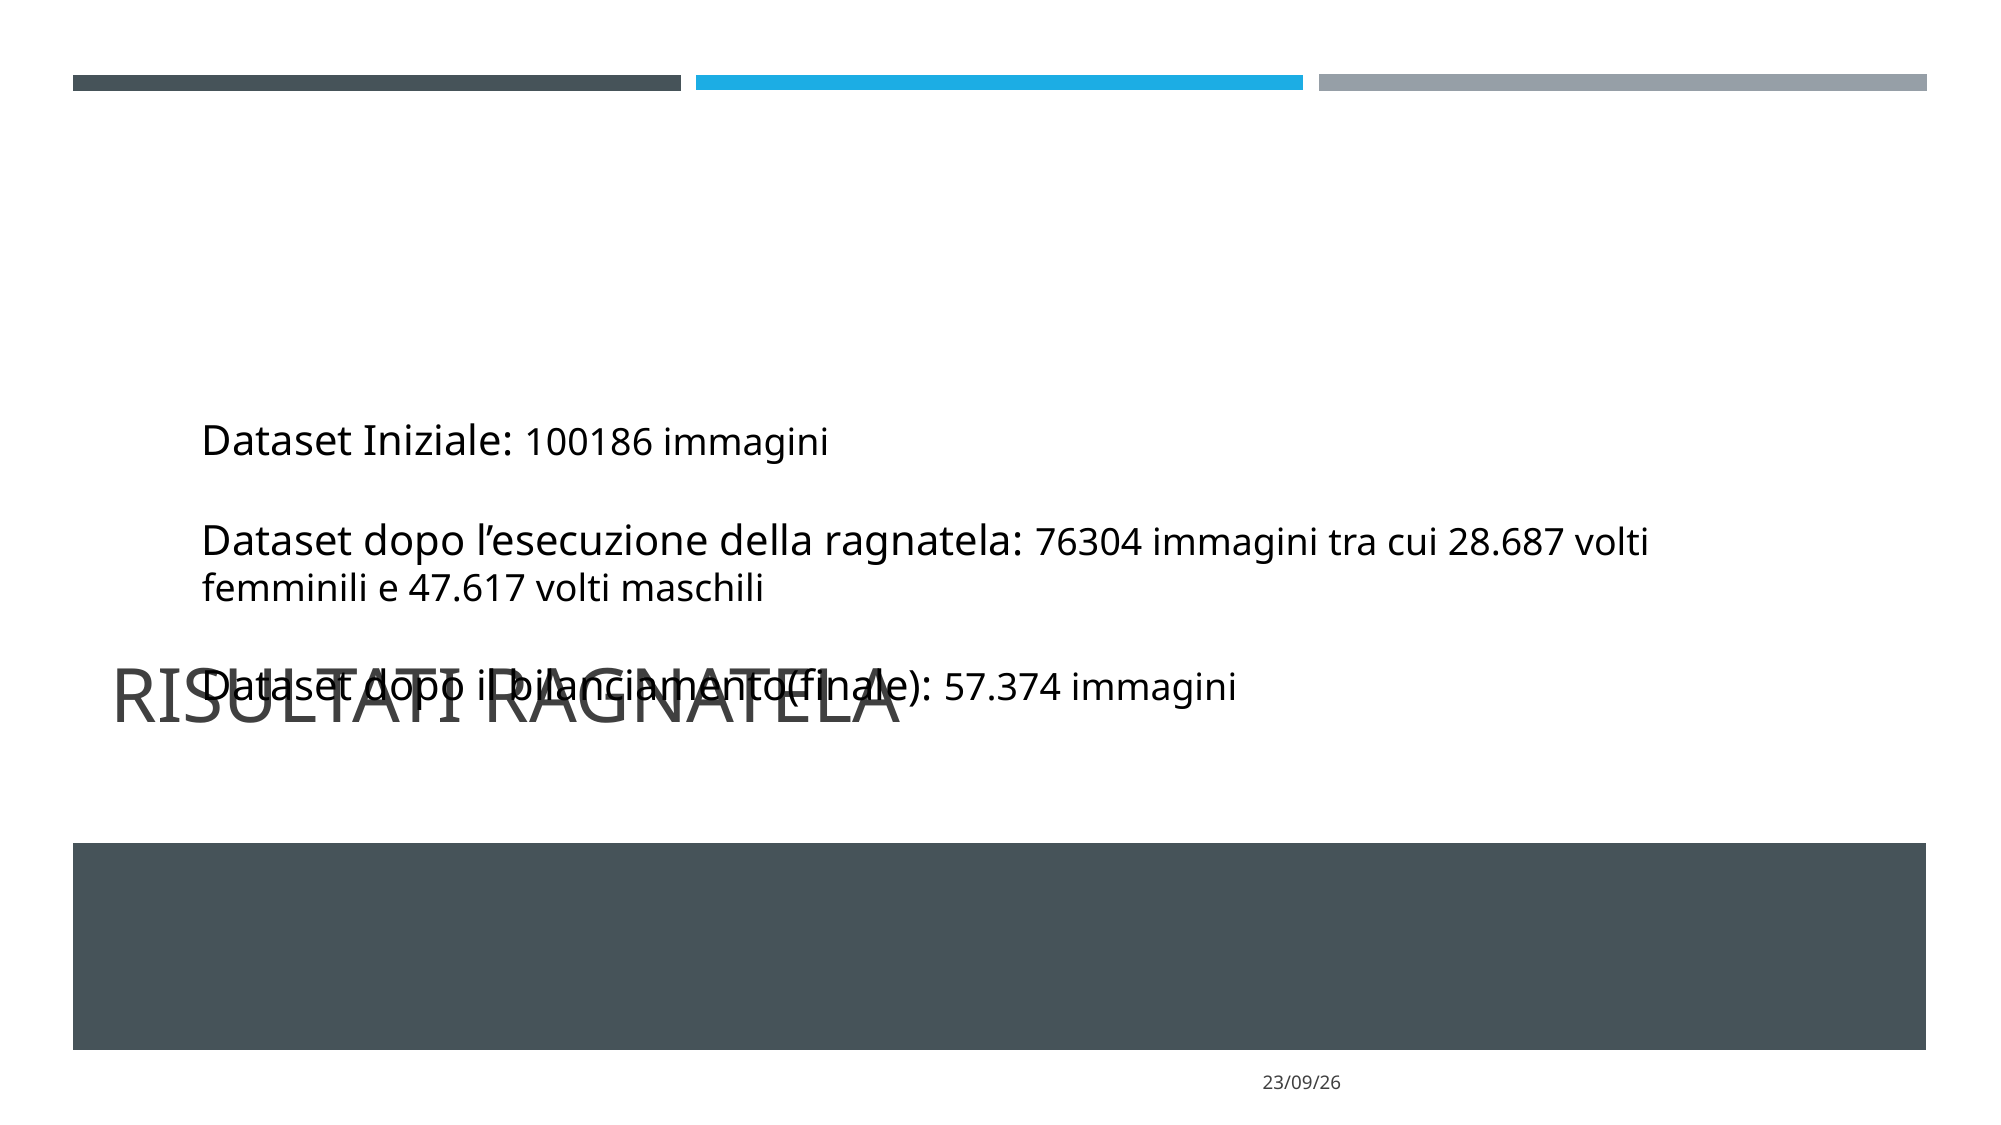

# Risultati Ragnatela
Dataset Iniziale: 100186 immagini
Dataset dopo l’esecuzione della ragnatela: 76304 immagini tra cui 28.687 volti femminili e 47.617 volti maschili
Dataset dopo il bilanciamento(finale): 57.374 immagini